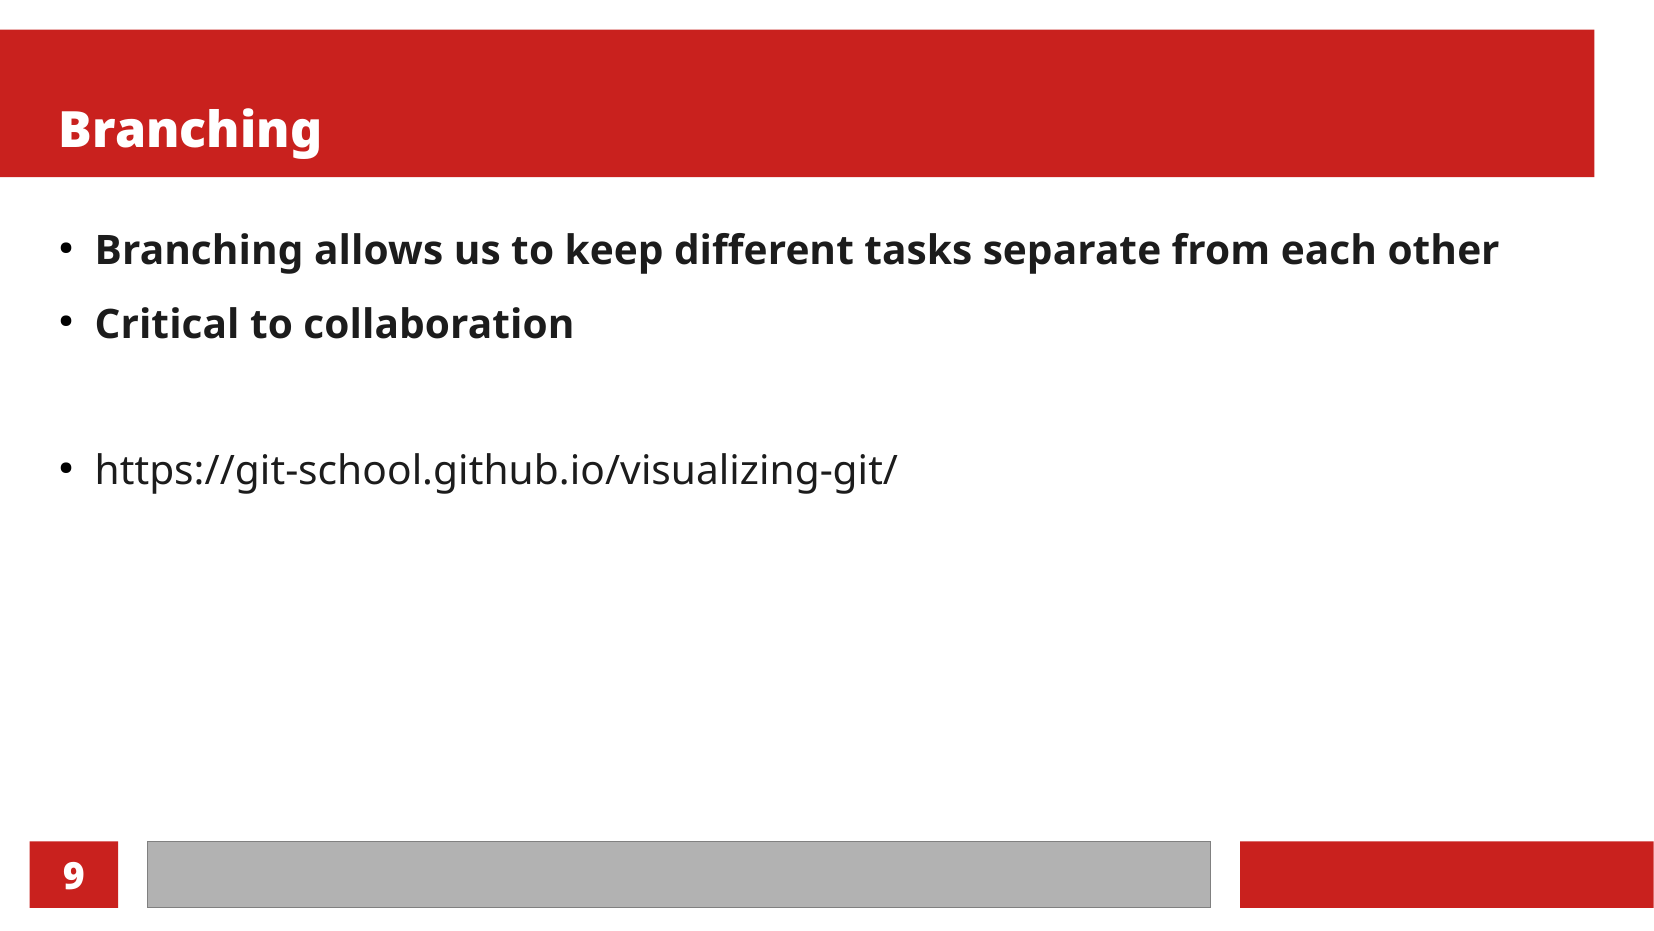

# Branching
Branching allows us to keep different tasks separate from each other
Critical to collaboration
https://git-school.github.io/visualizing-git/
9